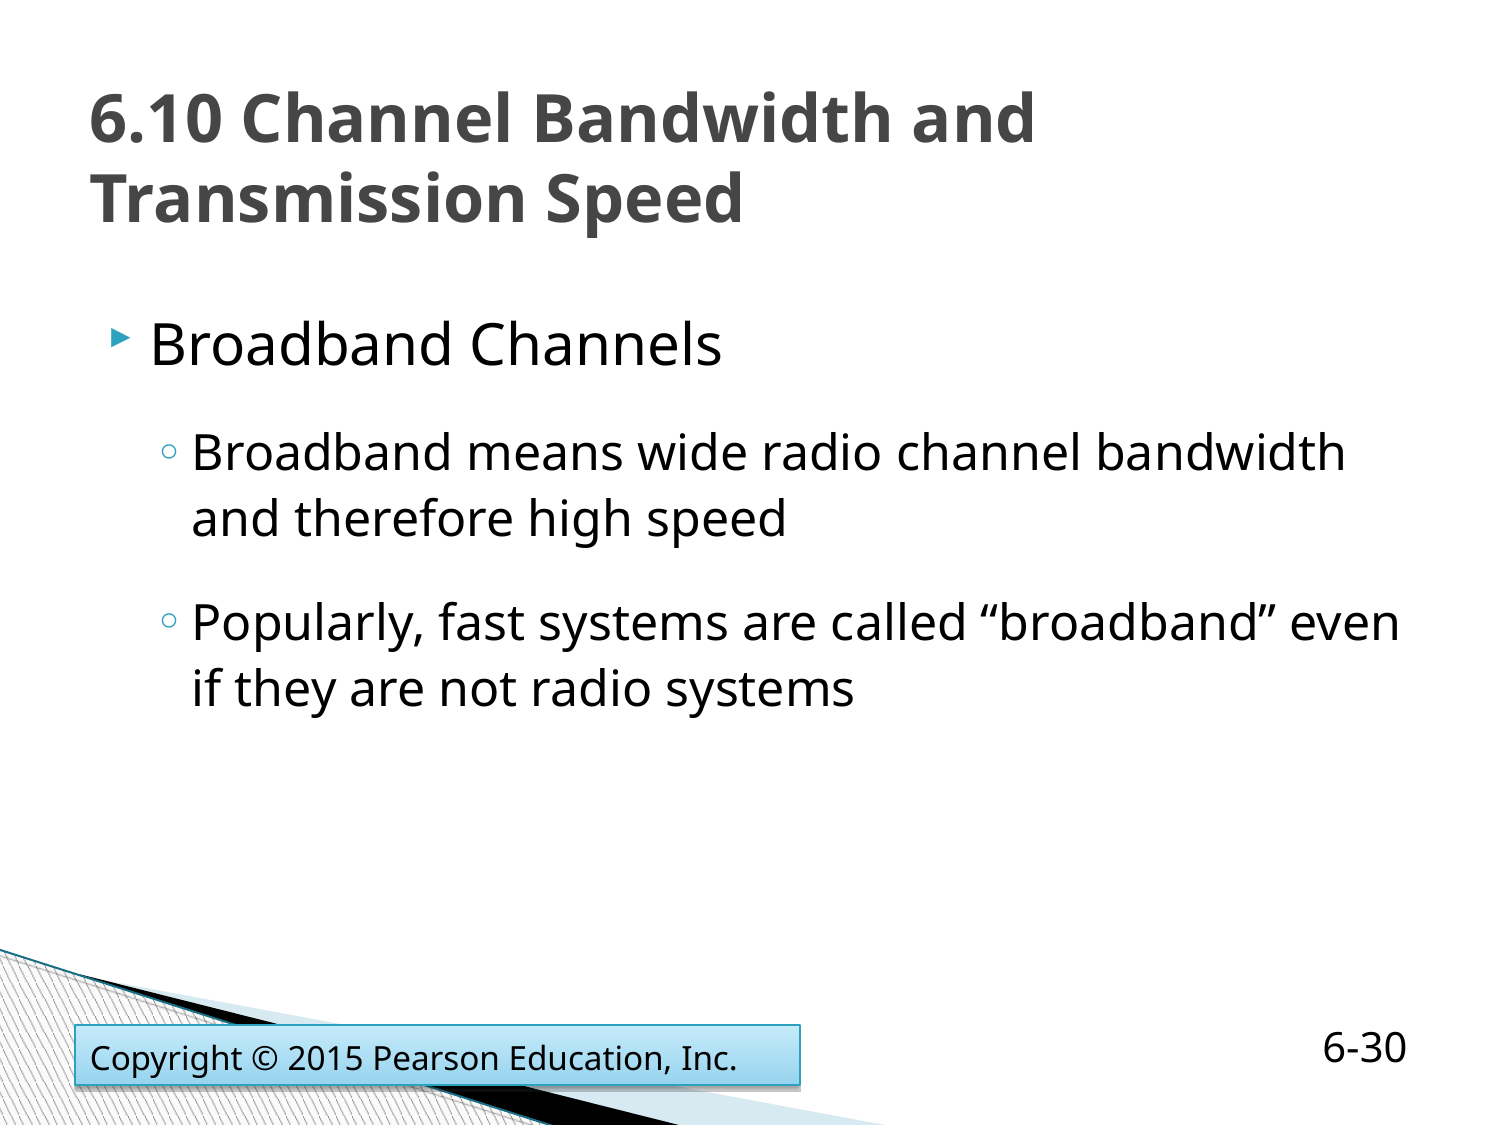

6.10 Channel Bandwidth and Transmission Speed
# Broadband Channels
Broadband means wide radio channel bandwidth and therefore high speed
Popularly, fast systems are called “broadband” even if they are not radio systems
Copyright © 2015 Pearson Education, Inc.